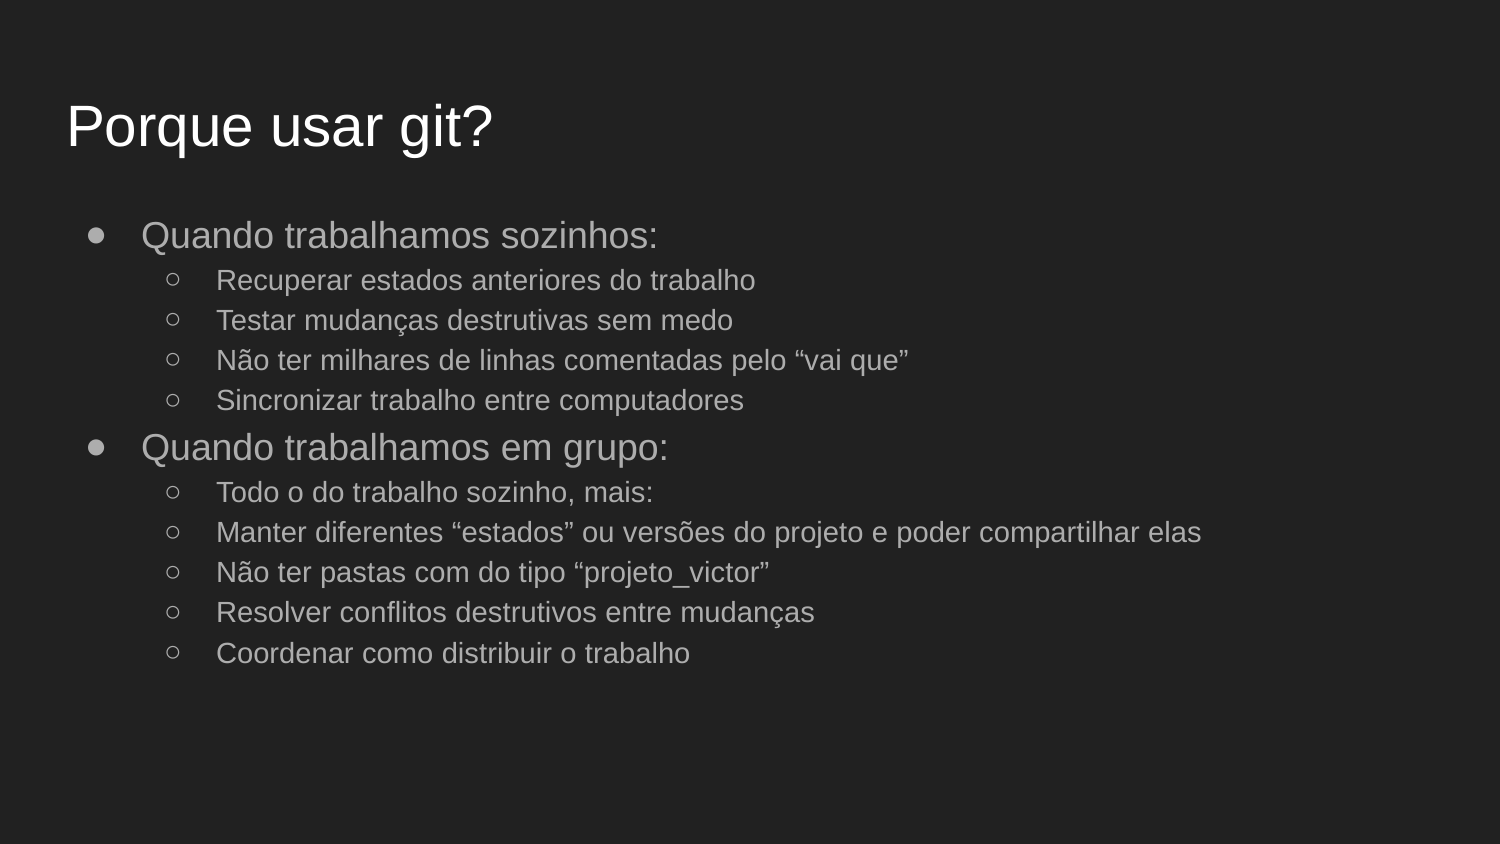

# Porque usar git?
Quando trabalhamos sozinhos:
Recuperar estados anteriores do trabalho
Testar mudanças destrutivas sem medo
Não ter milhares de linhas comentadas pelo “vai que”
Sincronizar trabalho entre computadores
Quando trabalhamos em grupo:
Todo o do trabalho sozinho, mais:
Manter diferentes “estados” ou versões do projeto e poder compartilhar elas
Não ter pastas com do tipo “projeto_victor”
Resolver conflitos destrutivos entre mudanças
Coordenar como distribuir o trabalho